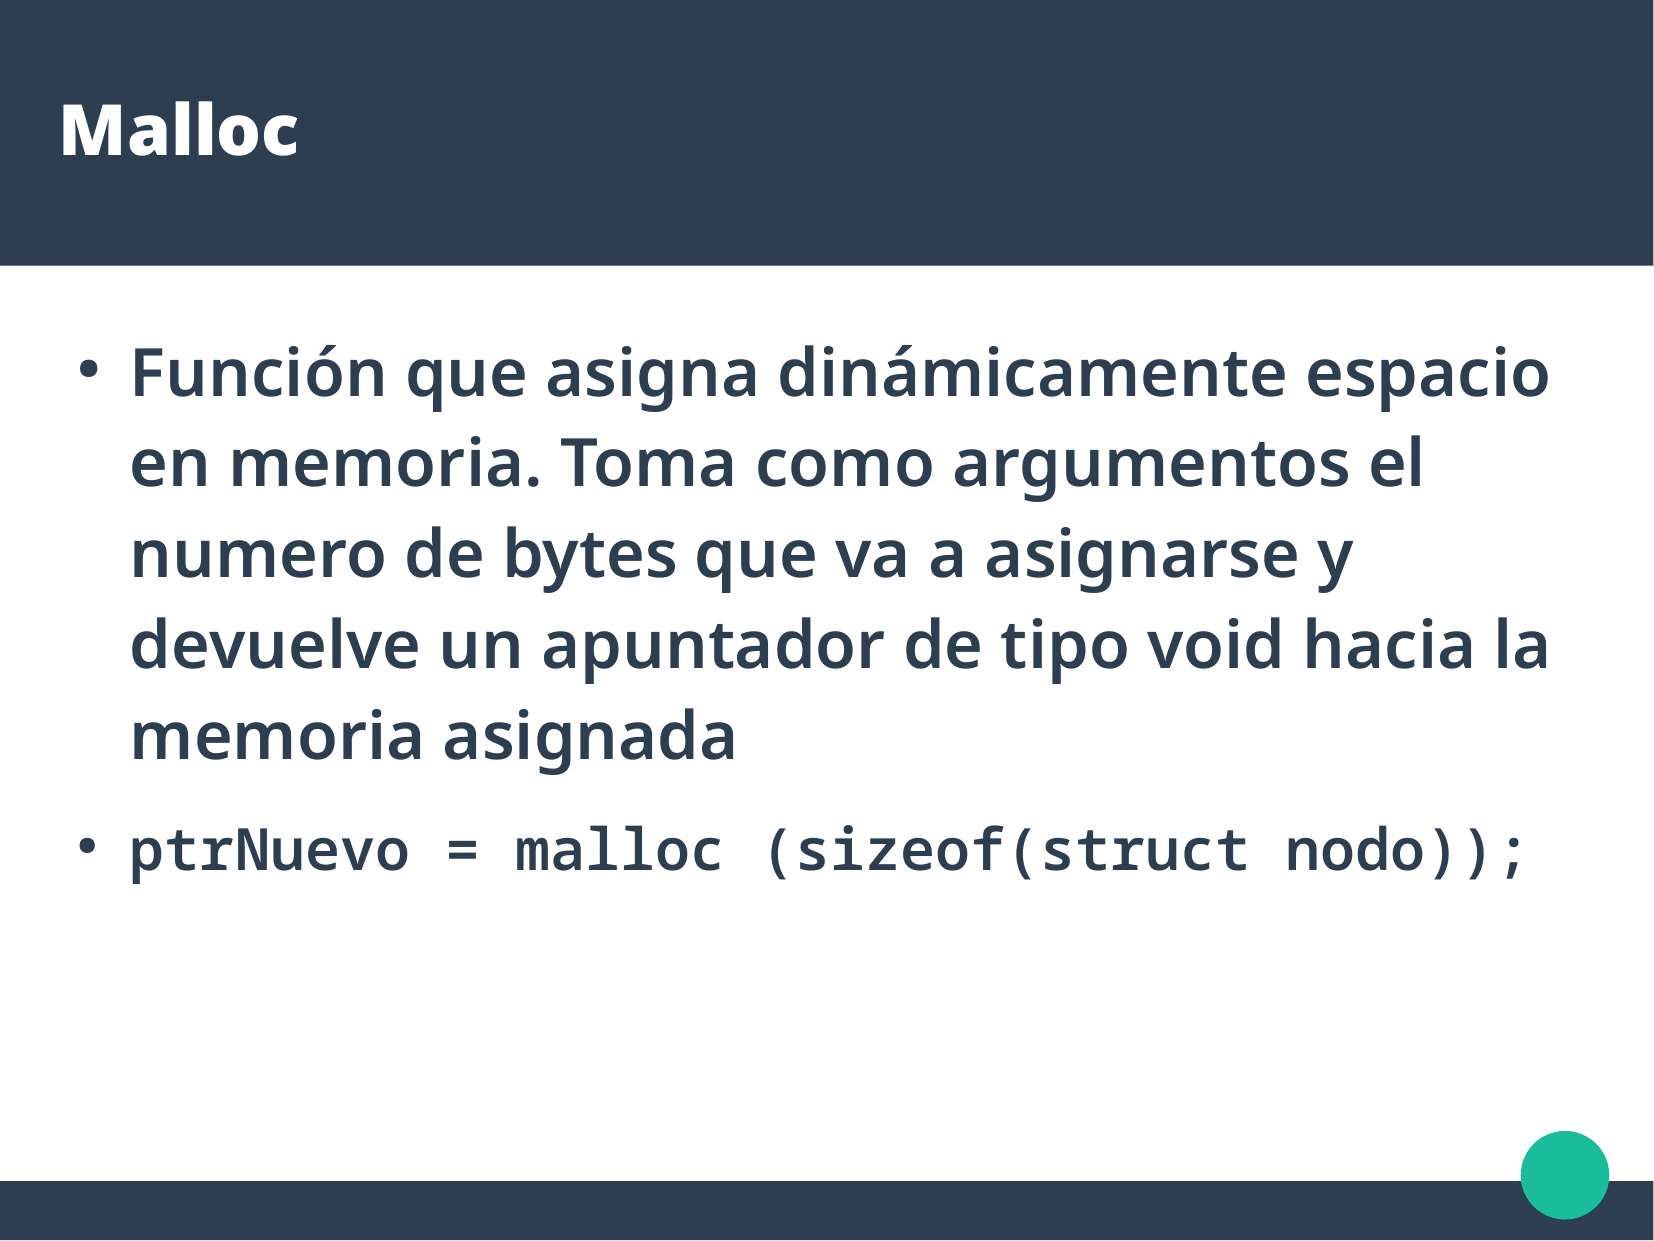

# Malloc
Función que asigna dinámicamente espacio en memoria. Toma como argumentos el numero de bytes que va a asignarse y devuelve un apuntador de tipo void hacia la memoria asignada
ptrNuevo = malloc (sizeof(struct nodo));